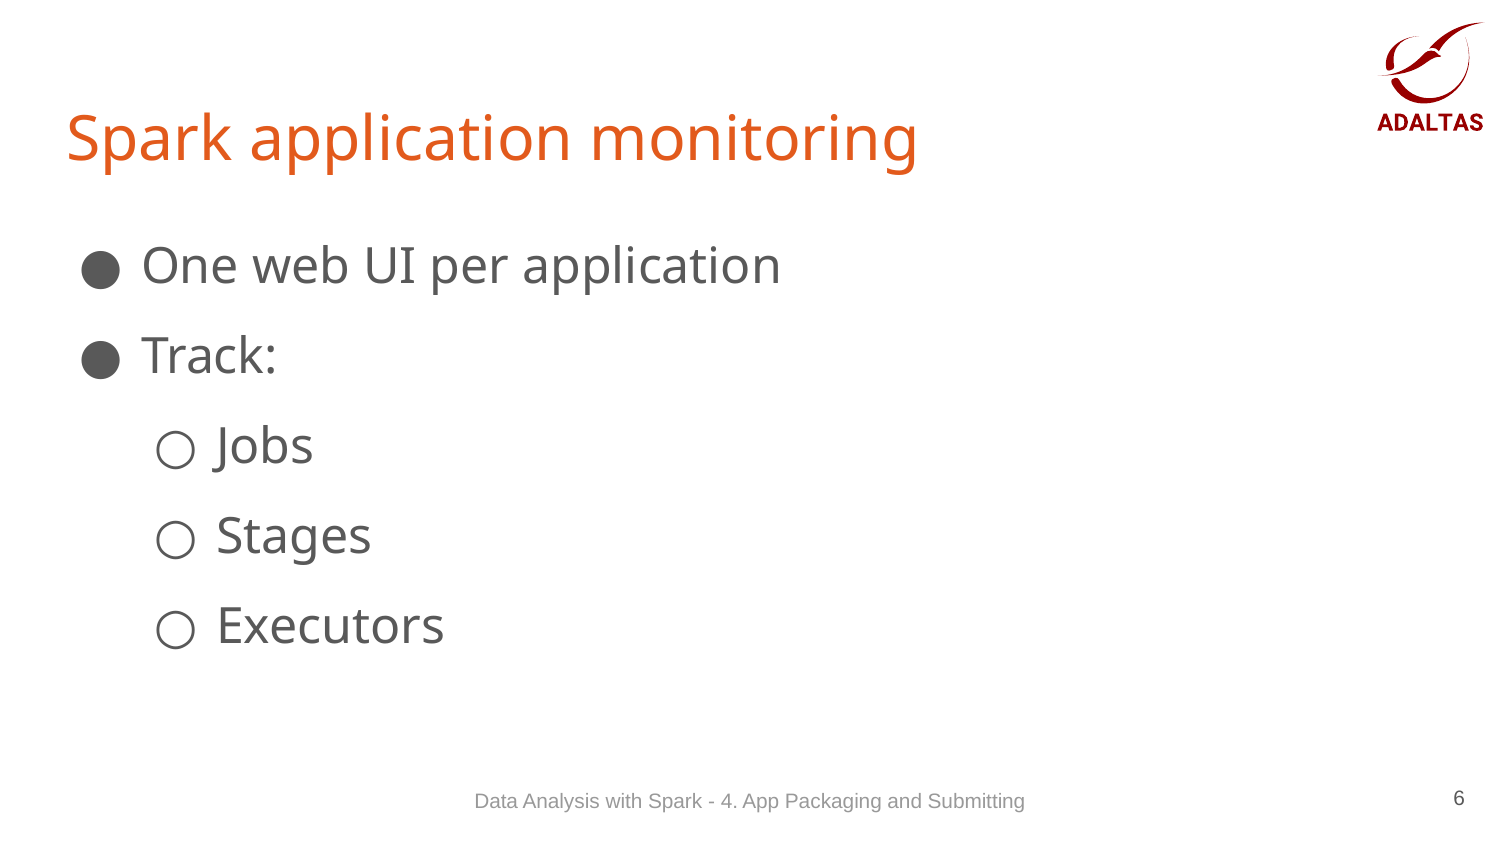

Spark application monitoring
# One web UI per application
Track:
Jobs
Stages
Executors
Data Analysis with Spark - 4. App Packaging and Submitting